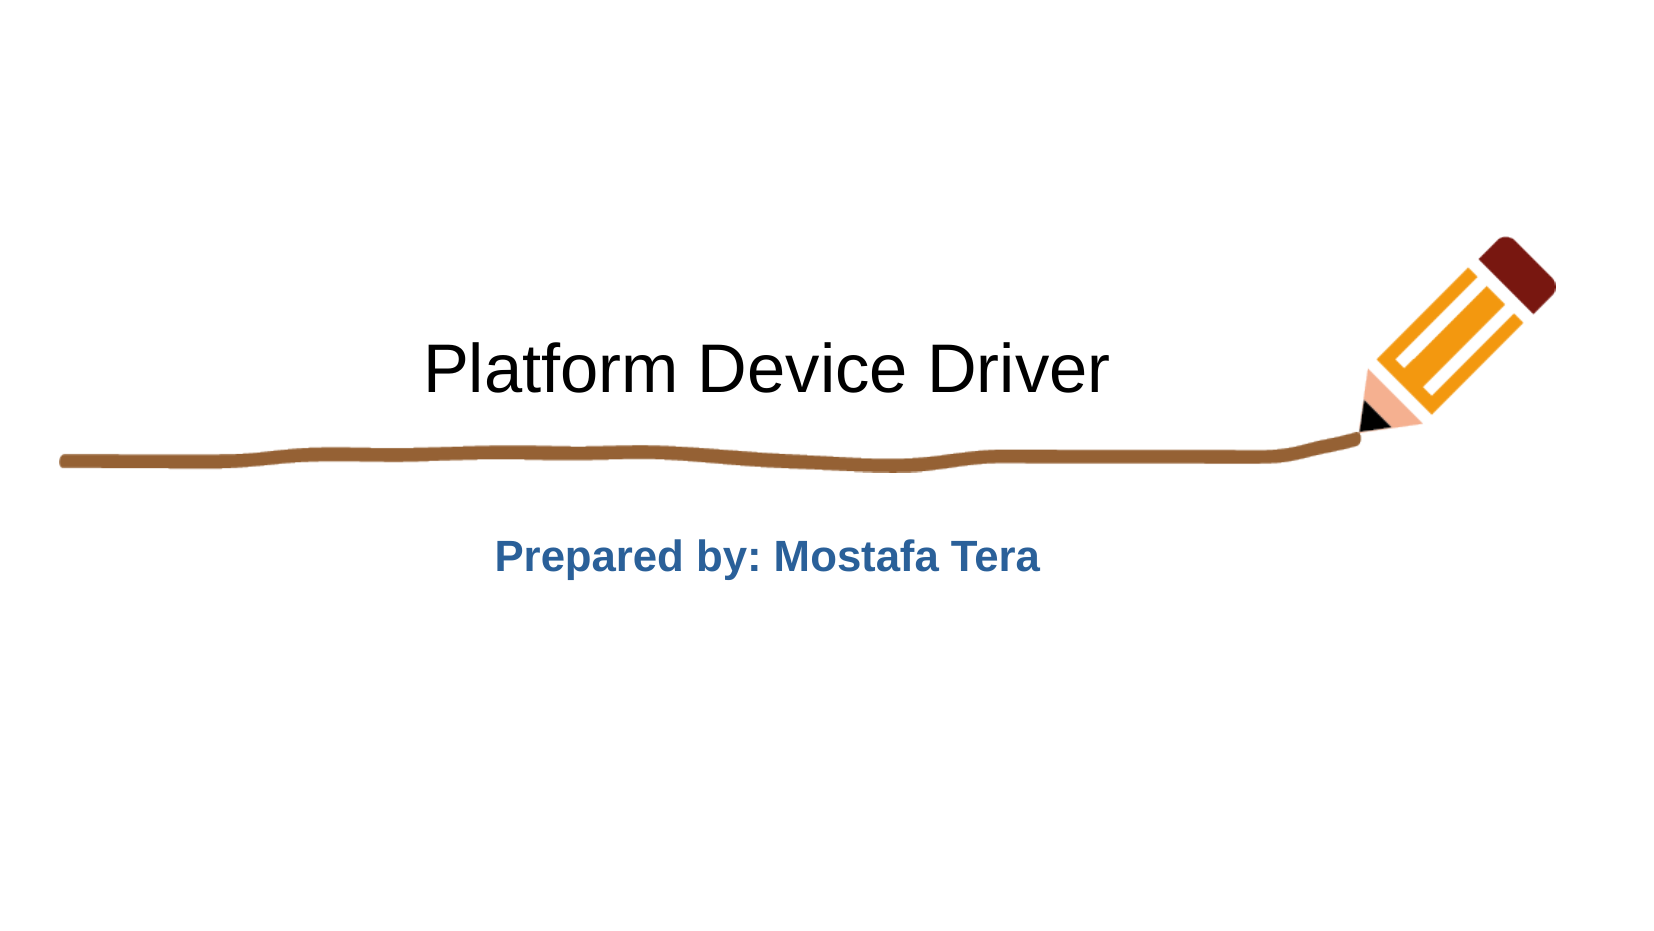

# Platform Device Driver
Prepared by: Mostafa Tera